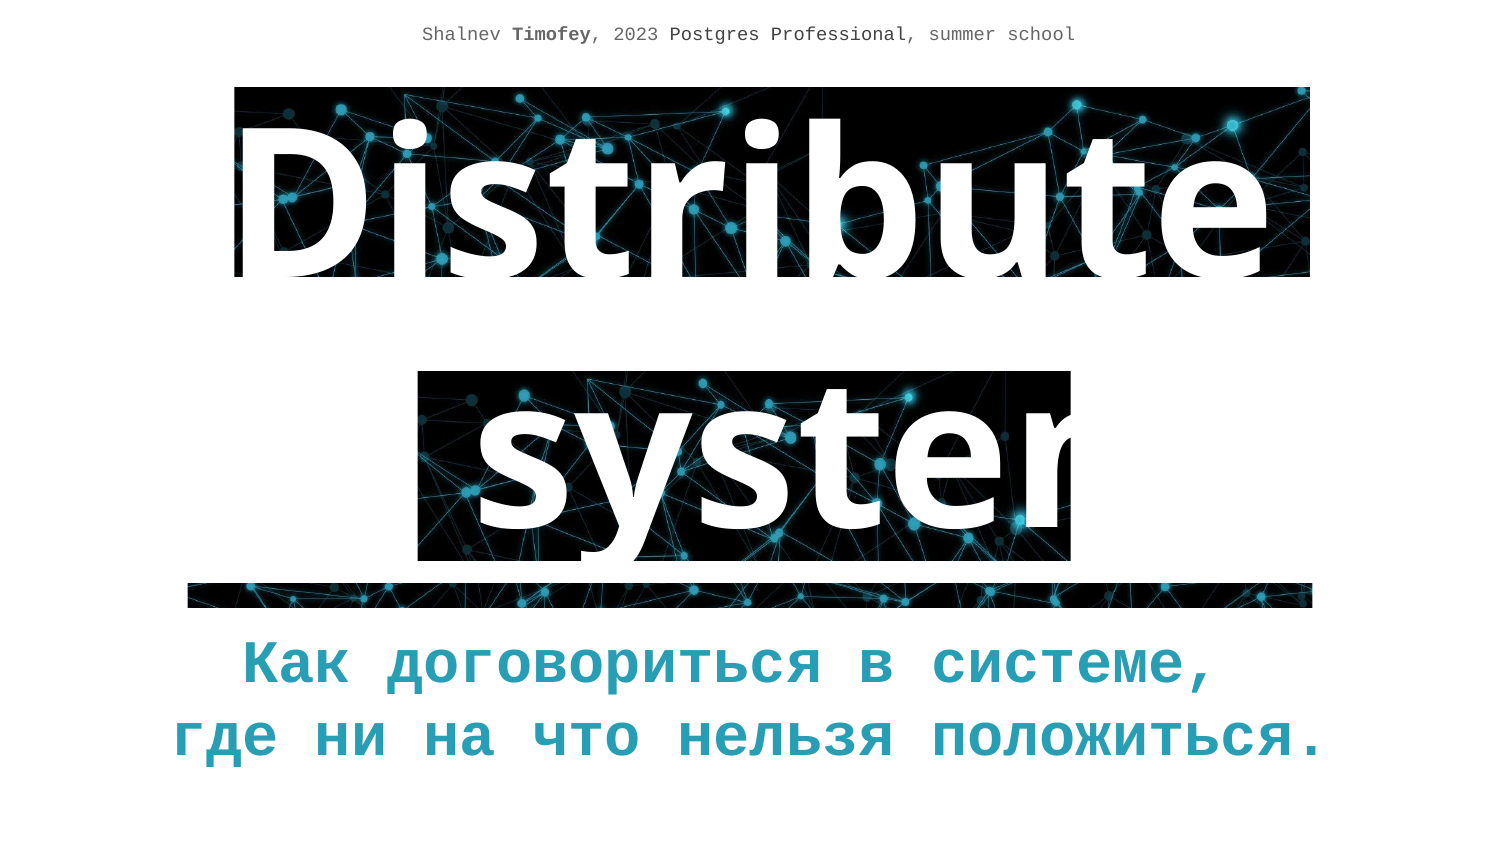

Shalnev Timofey, 2023 Postgres Professional, summer school
Distributed system
Как договориться в системе,
где ни на что нельзя положиться.